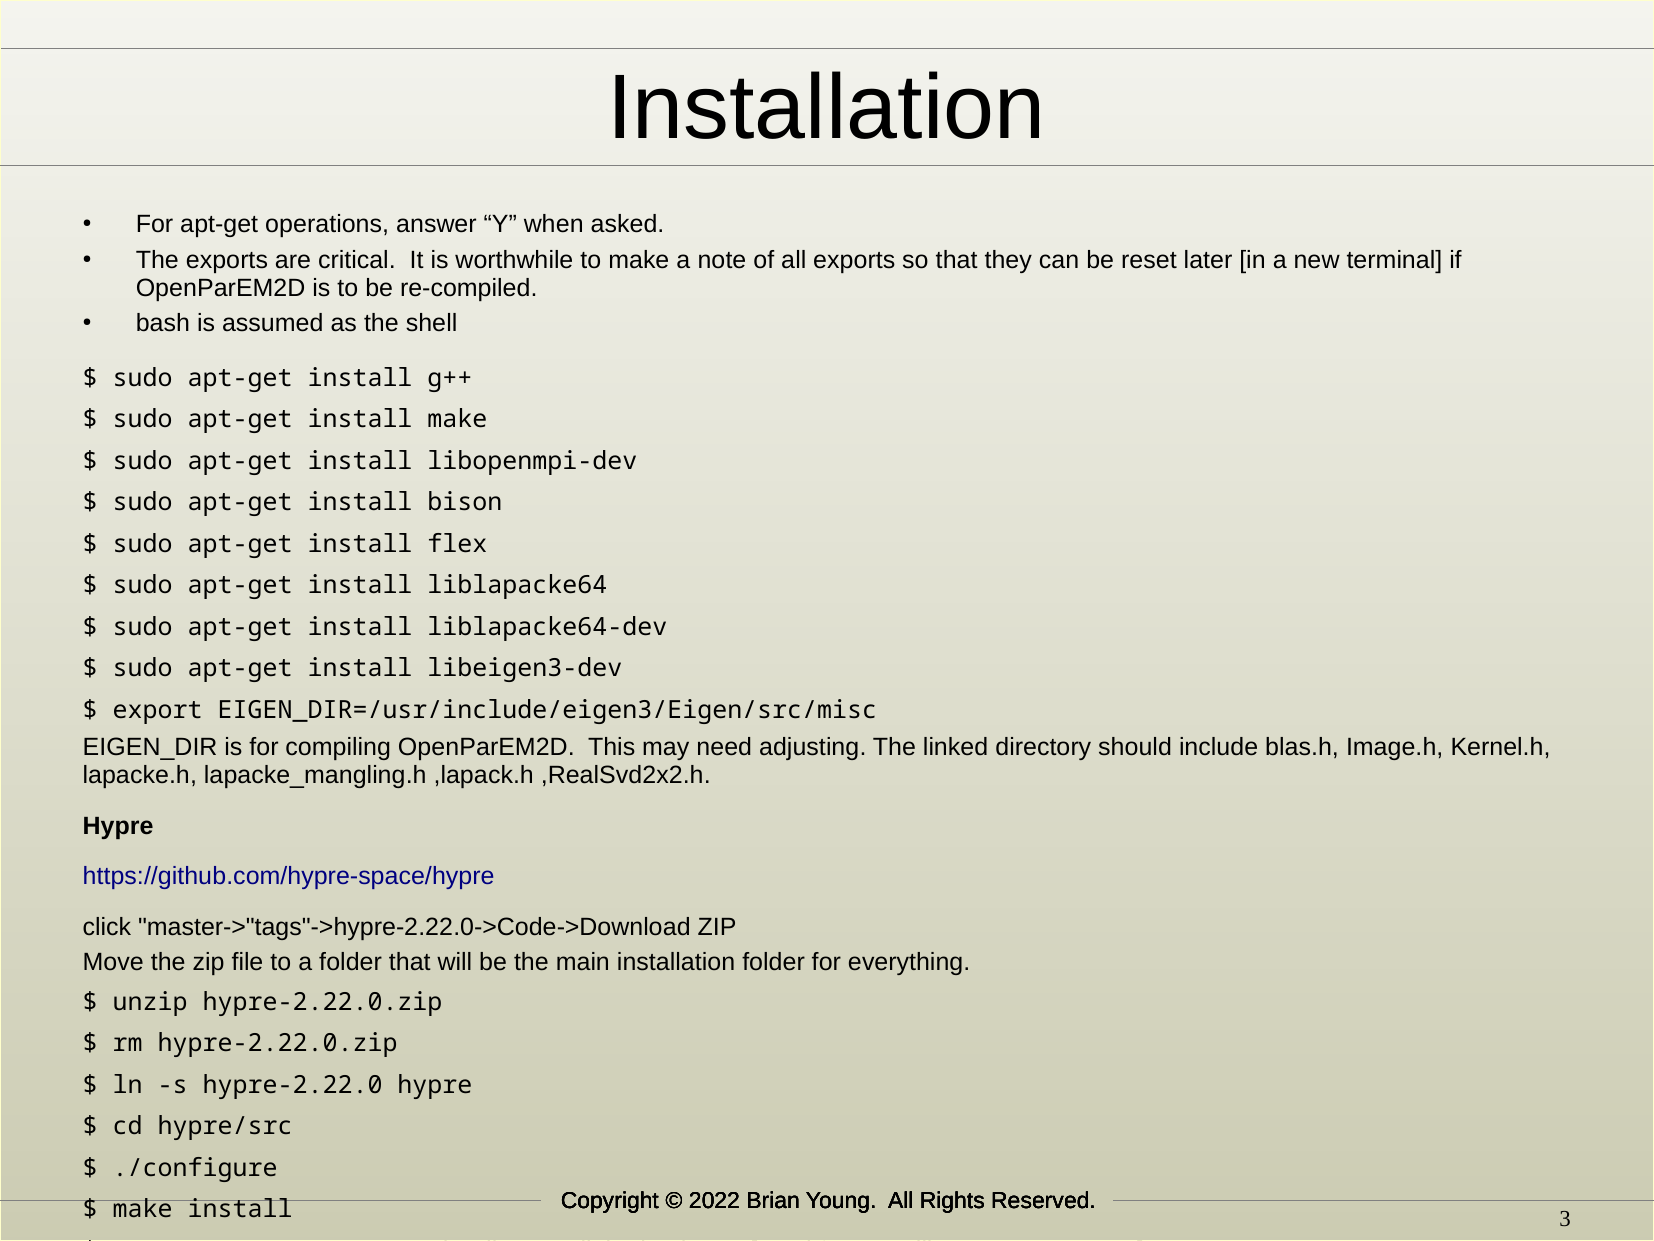

# Installation
For apt-get operations, answer “Y” when asked.
The exports are critical. It is worthwhile to make a note of all exports so that they can be reset later [in a new terminal] if OpenParEM2D is to be re-compiled.
bash is assumed as the shell
$ sudo apt-get install g++
$ sudo apt-get install make
$ sudo apt-get install libopenmpi-dev
$ sudo apt-get install bison
$ sudo apt-get install flex
$ sudo apt-get install liblapacke64
$ sudo apt-get install liblapacke64-dev
$ sudo apt-get install libeigen3-dev
$ export EIGEN_DIR=/usr/include/eigen3/Eigen/src/misc
EIGEN_DIR is for compiling OpenParEM2D. This may need adjusting. The linked directory should include blas.h, Image.h, Kernel.h, lapacke.h, lapacke_mangling.h ,lapack.h ,RealSvd2x2.h.
Hypre
https://github.com/hypre-space/hypre
click "master->"tags"->hypre-2.22.0->Code->Download ZIP
Move the zip file to a folder that will be the main installation folder for everything.
$ unzip hypre-2.22.0.zip
$ rm hypre-2.22.0.zip
$ ln -s hypre-2.22.0 hypre
$ cd hypre/src
$ ./configure
$ make install
$ export HYPRE_DIR=set to the directory linked to hypre [used for compiling OpenParEM2D]
3